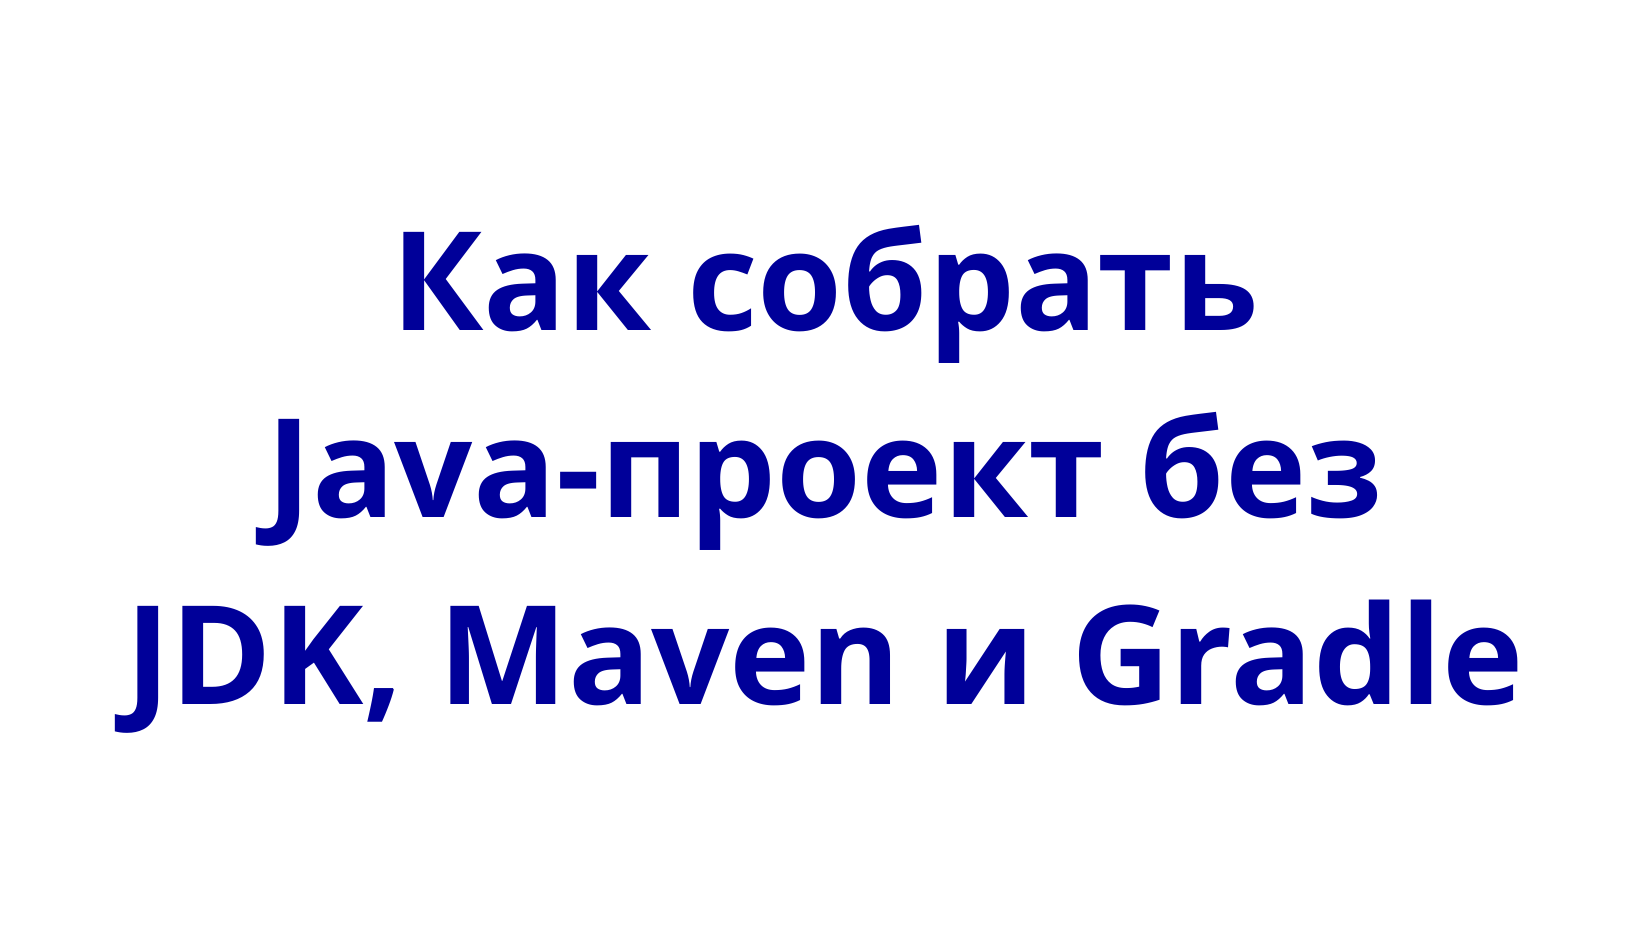

# Как собрать
Java-проект без
JDK, Maven и Gradle